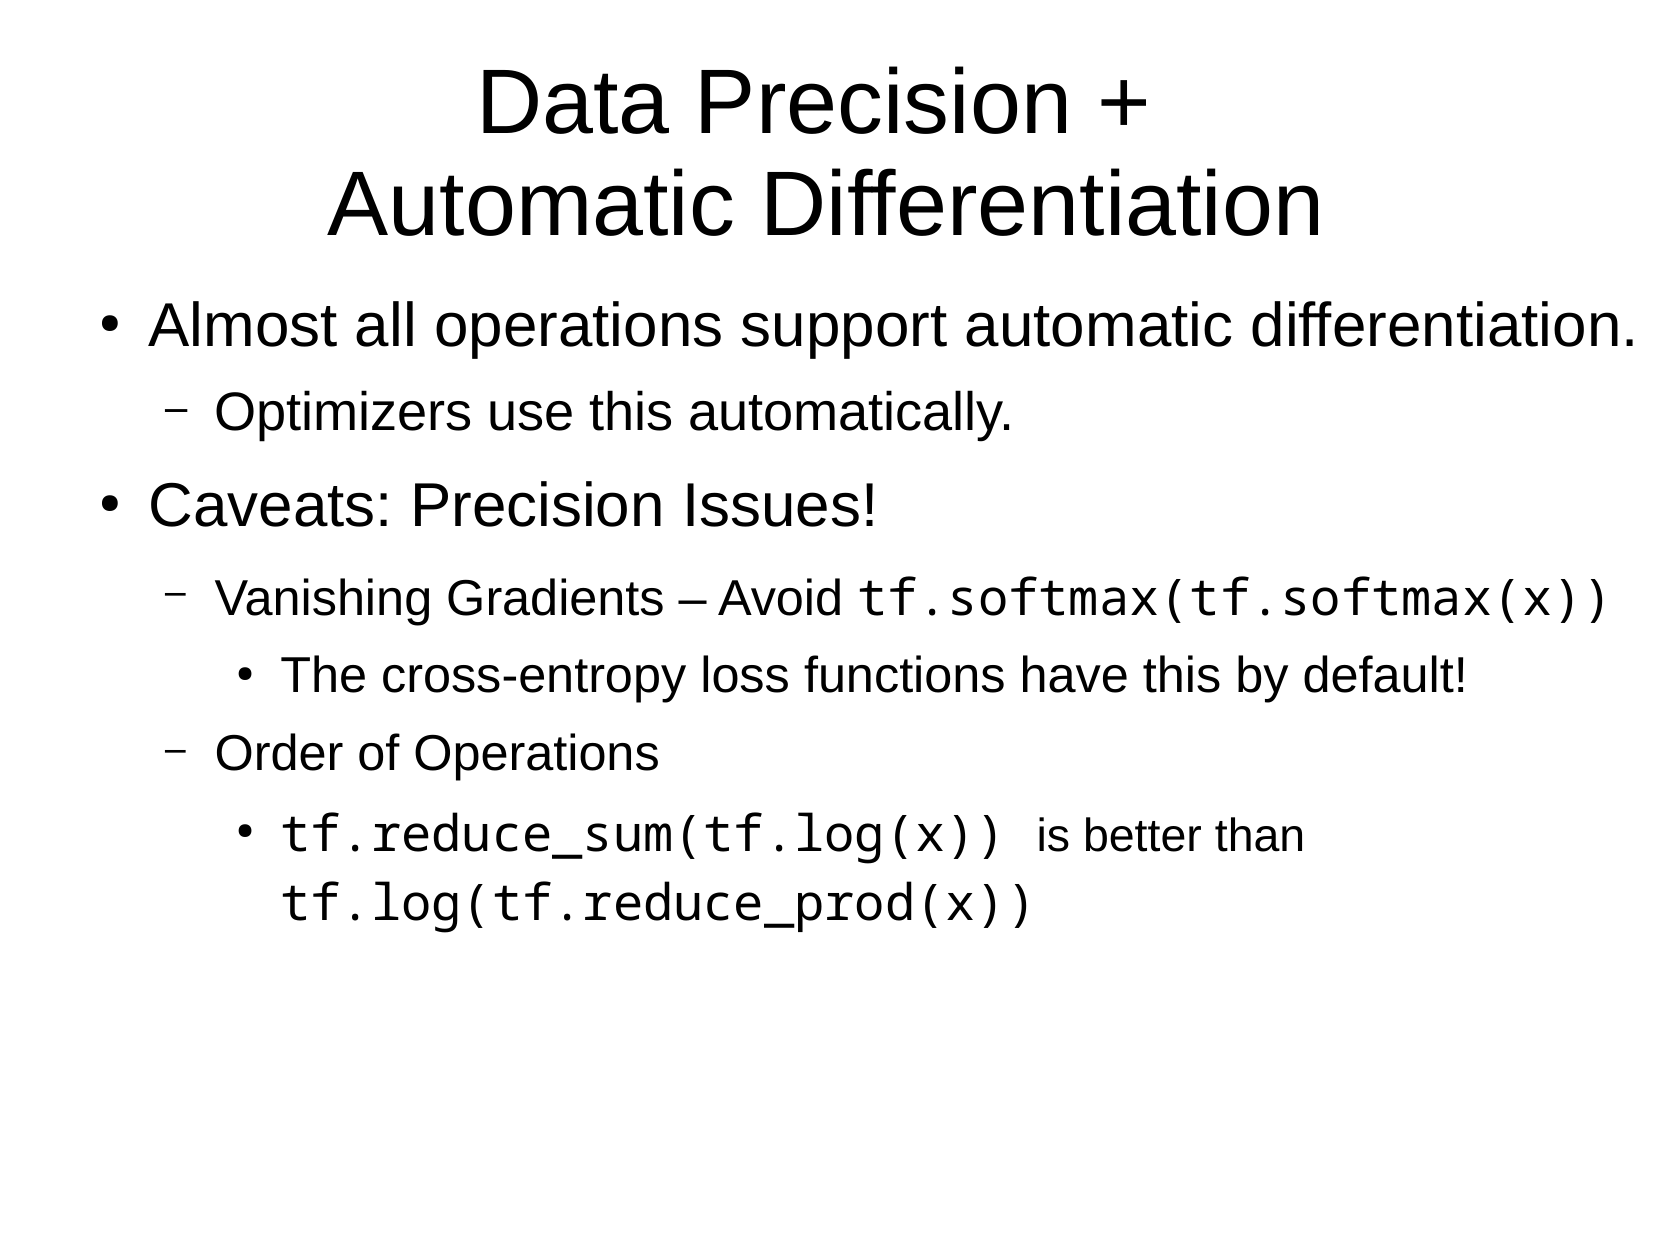

# Data Precision + Automatic Differentiation
Almost all operations support automatic differentiation.
Optimizers use this automatically.
Caveats: Precision Issues!
Vanishing Gradients – Avoid tf.softmax(tf.softmax(x))
The cross-entropy loss functions have this by default!
Order of Operations
tf.reduce_sum(tf.log(x)) is better than tf.log(tf.reduce_prod(x))